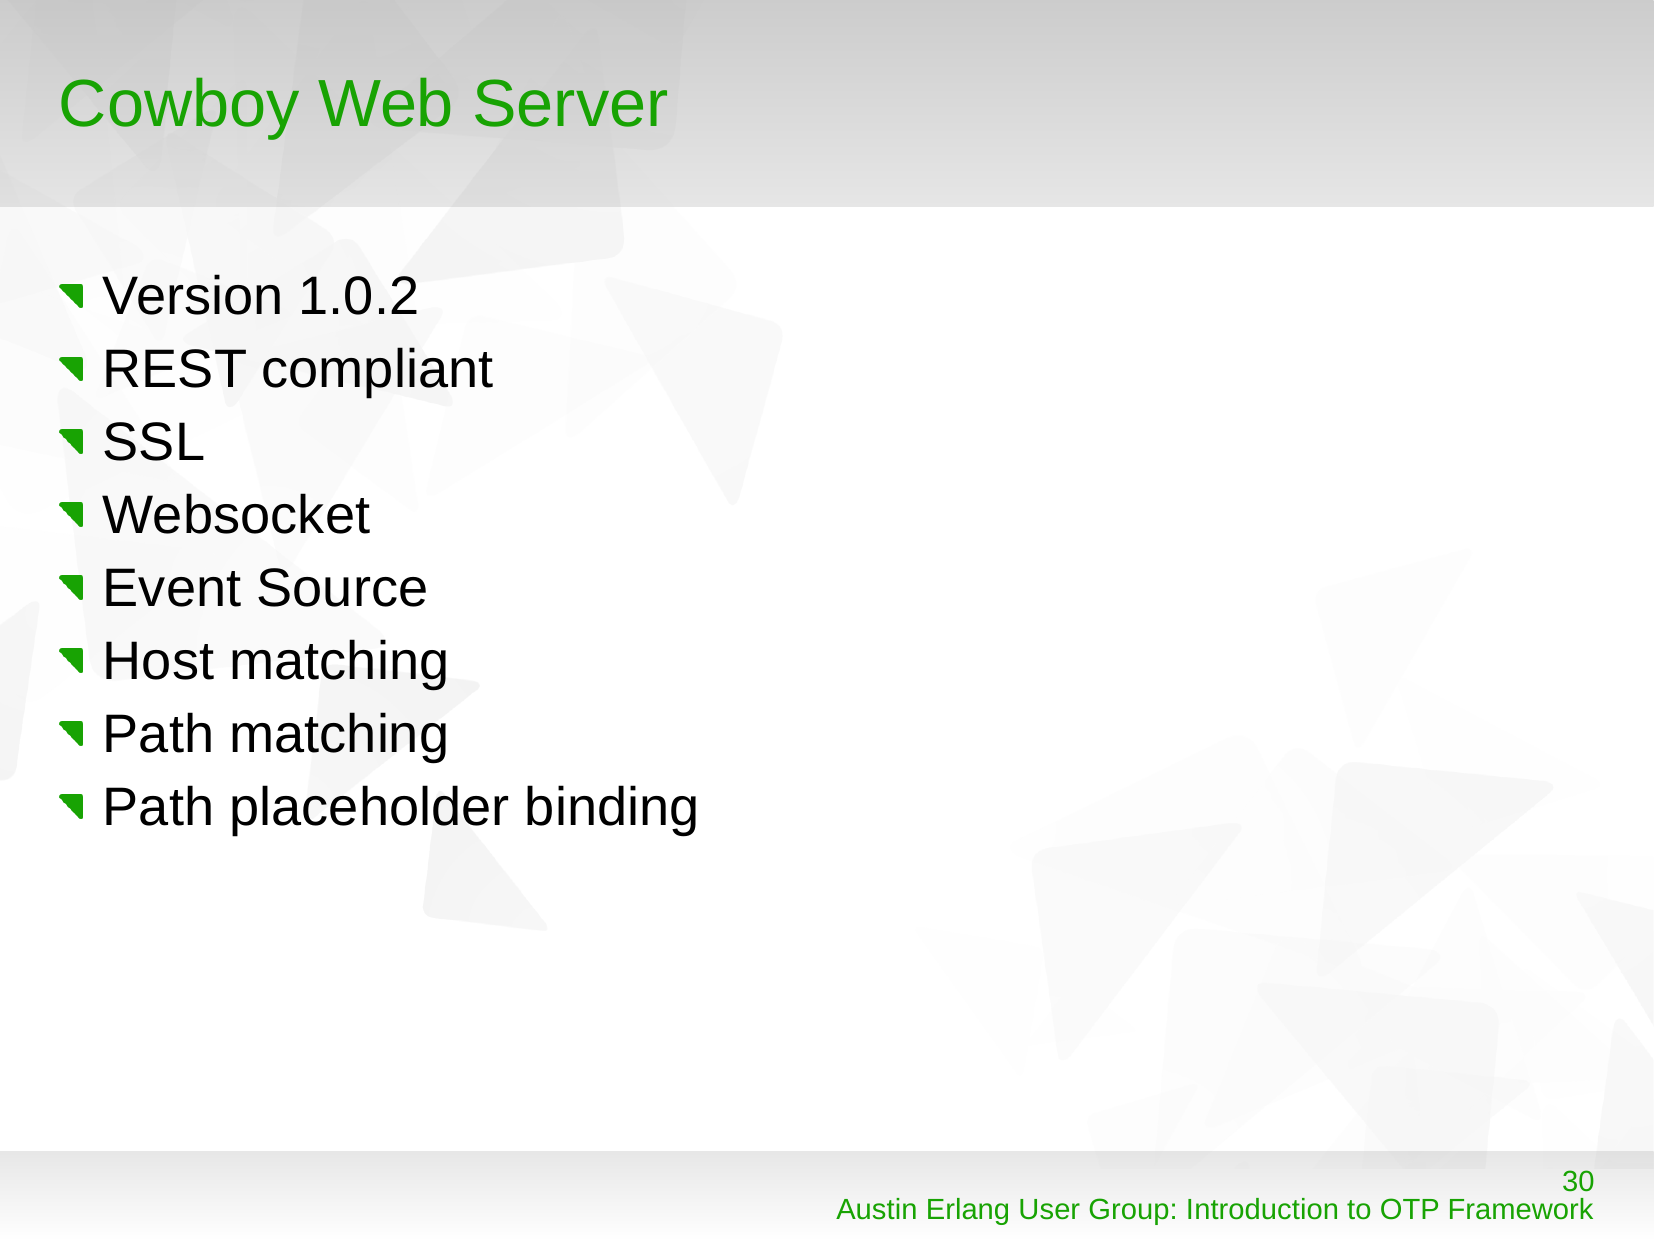

# Cowboy Web Server
Version 1.0.2
REST compliant
SSL
Websocket
Event Source
Host matching
Path matching
Path placeholder binding
30
Austin Erlang User Group: Introduction to OTP Framework